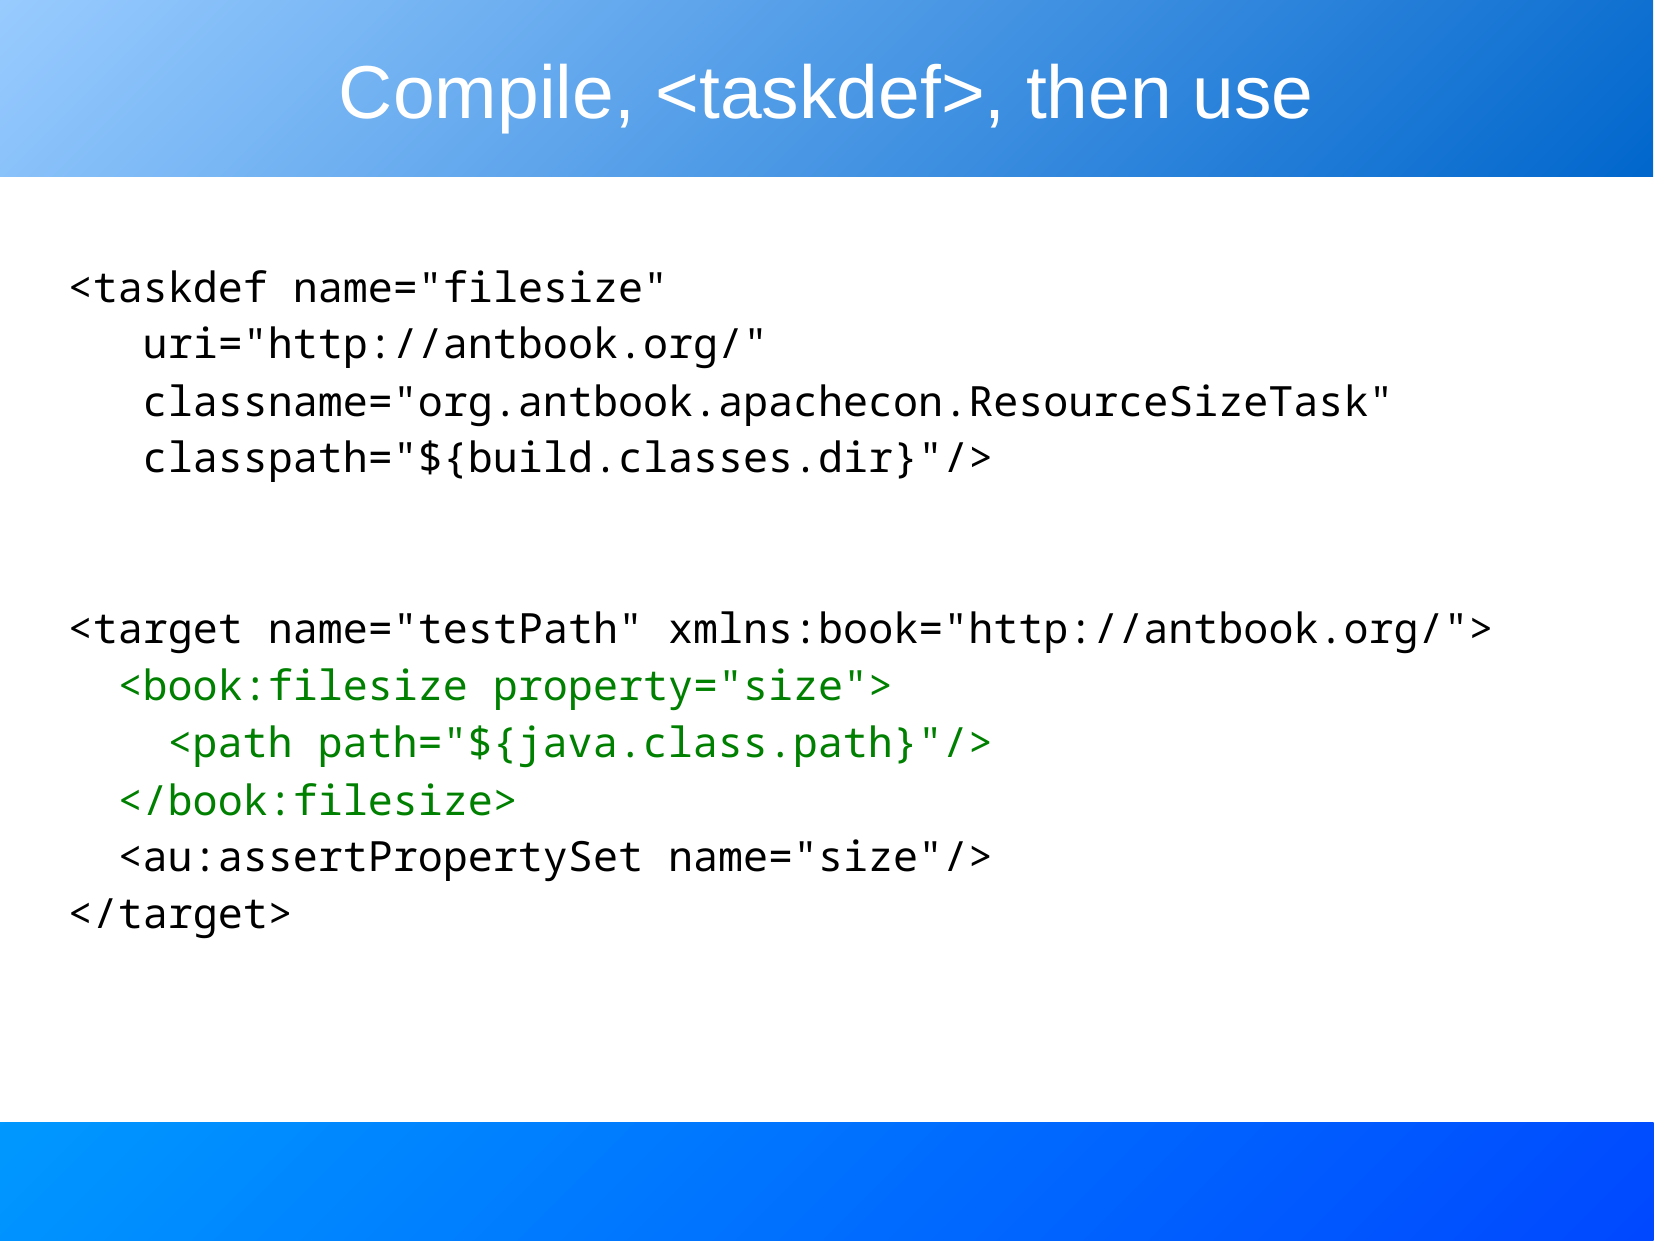

# Compile, <taskdef>, then use
<taskdef name="filesize"
 uri="http://antbook.org/"
 classname="org.antbook.apachecon.ResourceSizeTask"
 classpath="${build.classes.dir}"/>
<target name="testPath" xmlns:book="http://antbook.org/">
 <book:filesize property="size">
 <path path="${java.class.path}"/>
 </book:filesize>
 <au:assertPropertySet name="size"/>
</target>